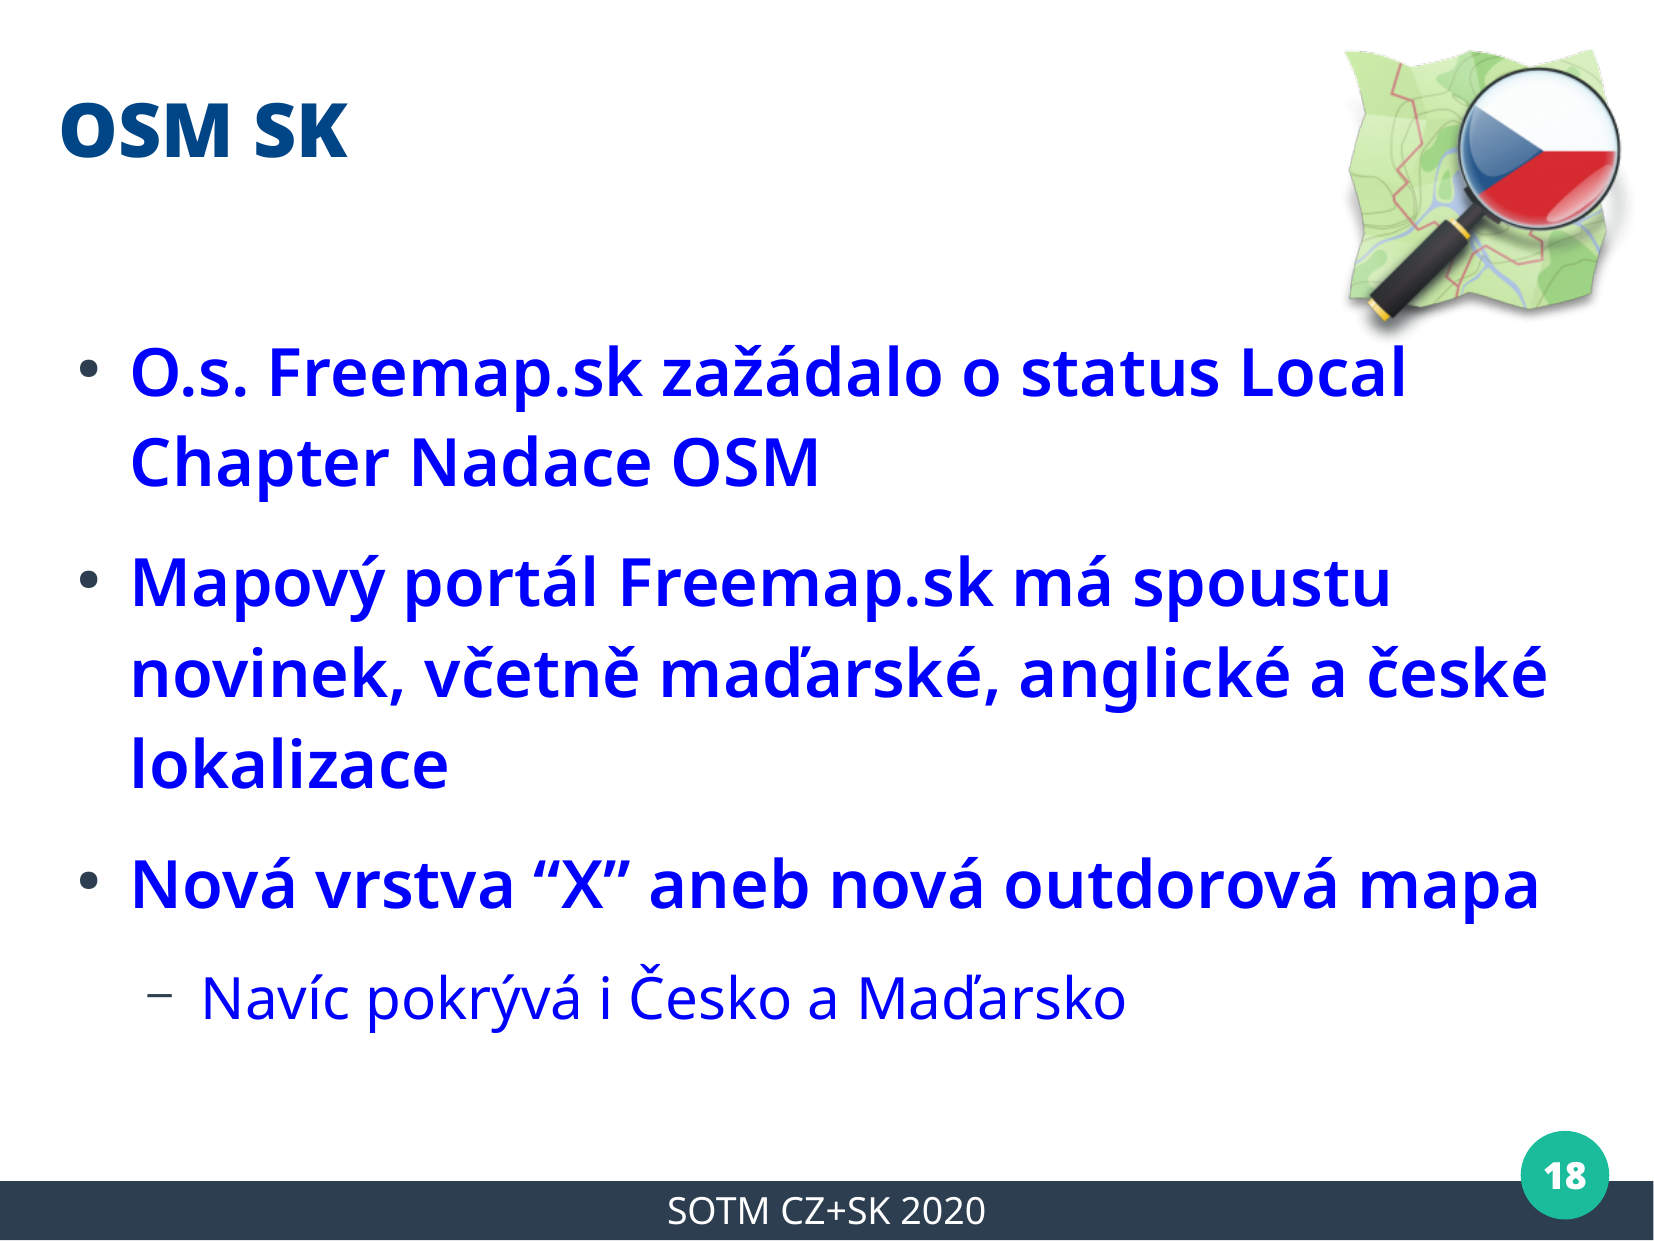

# OSM SK
O.s. Freemap.sk zažádalo o status Local Chapter Nadace OSM
Mapový portál Freemap.sk má spoustu novinek, včetně maďarské, anglické a české lokalizace
Nová vrstva “X” aneb nová outdorová mapa
Navíc pokrývá i Česko a Maďarsko
18
SOTM CZ+SK 2020